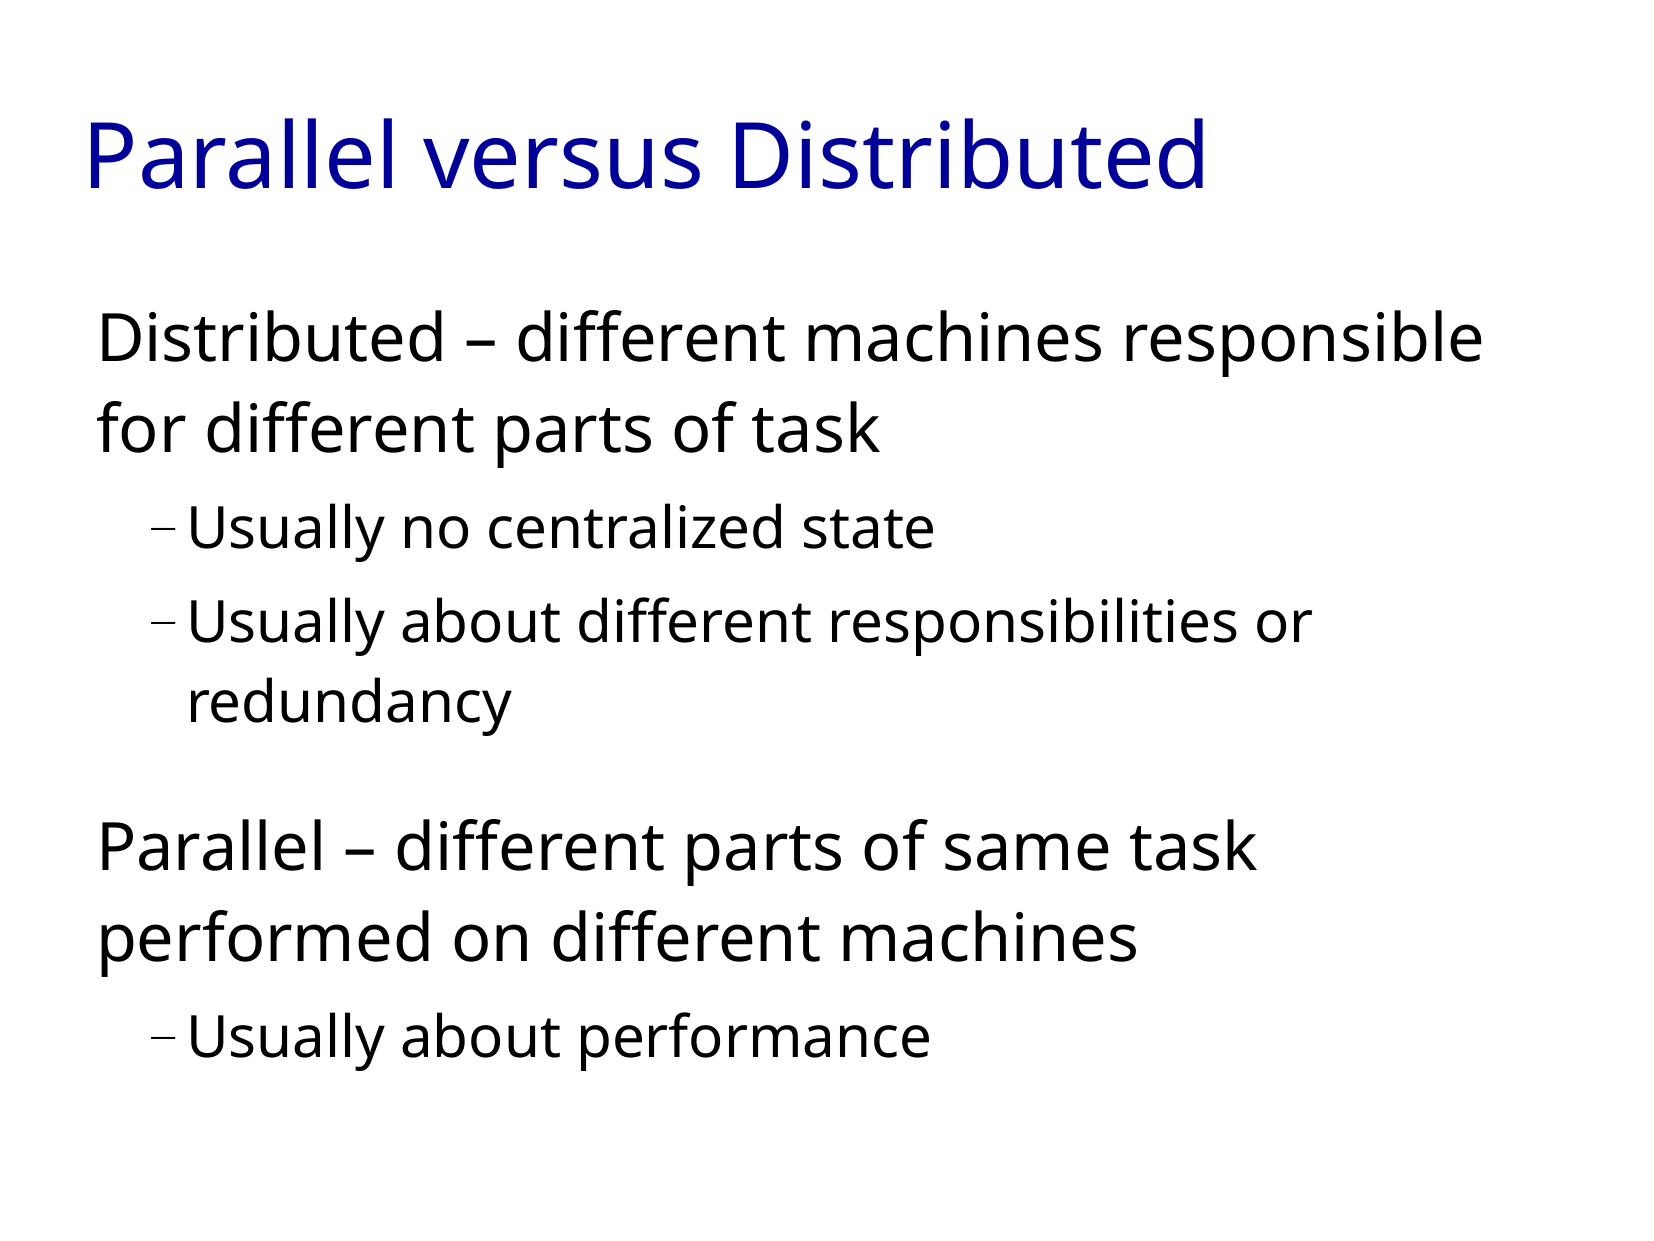

# Parallel versus Distributed
Distributed – different machines responsible for different parts of task
Usually no centralized state
Usually about different responsibilities or redundancy
Parallel – different parts of same task performed on different machines
Usually about performance